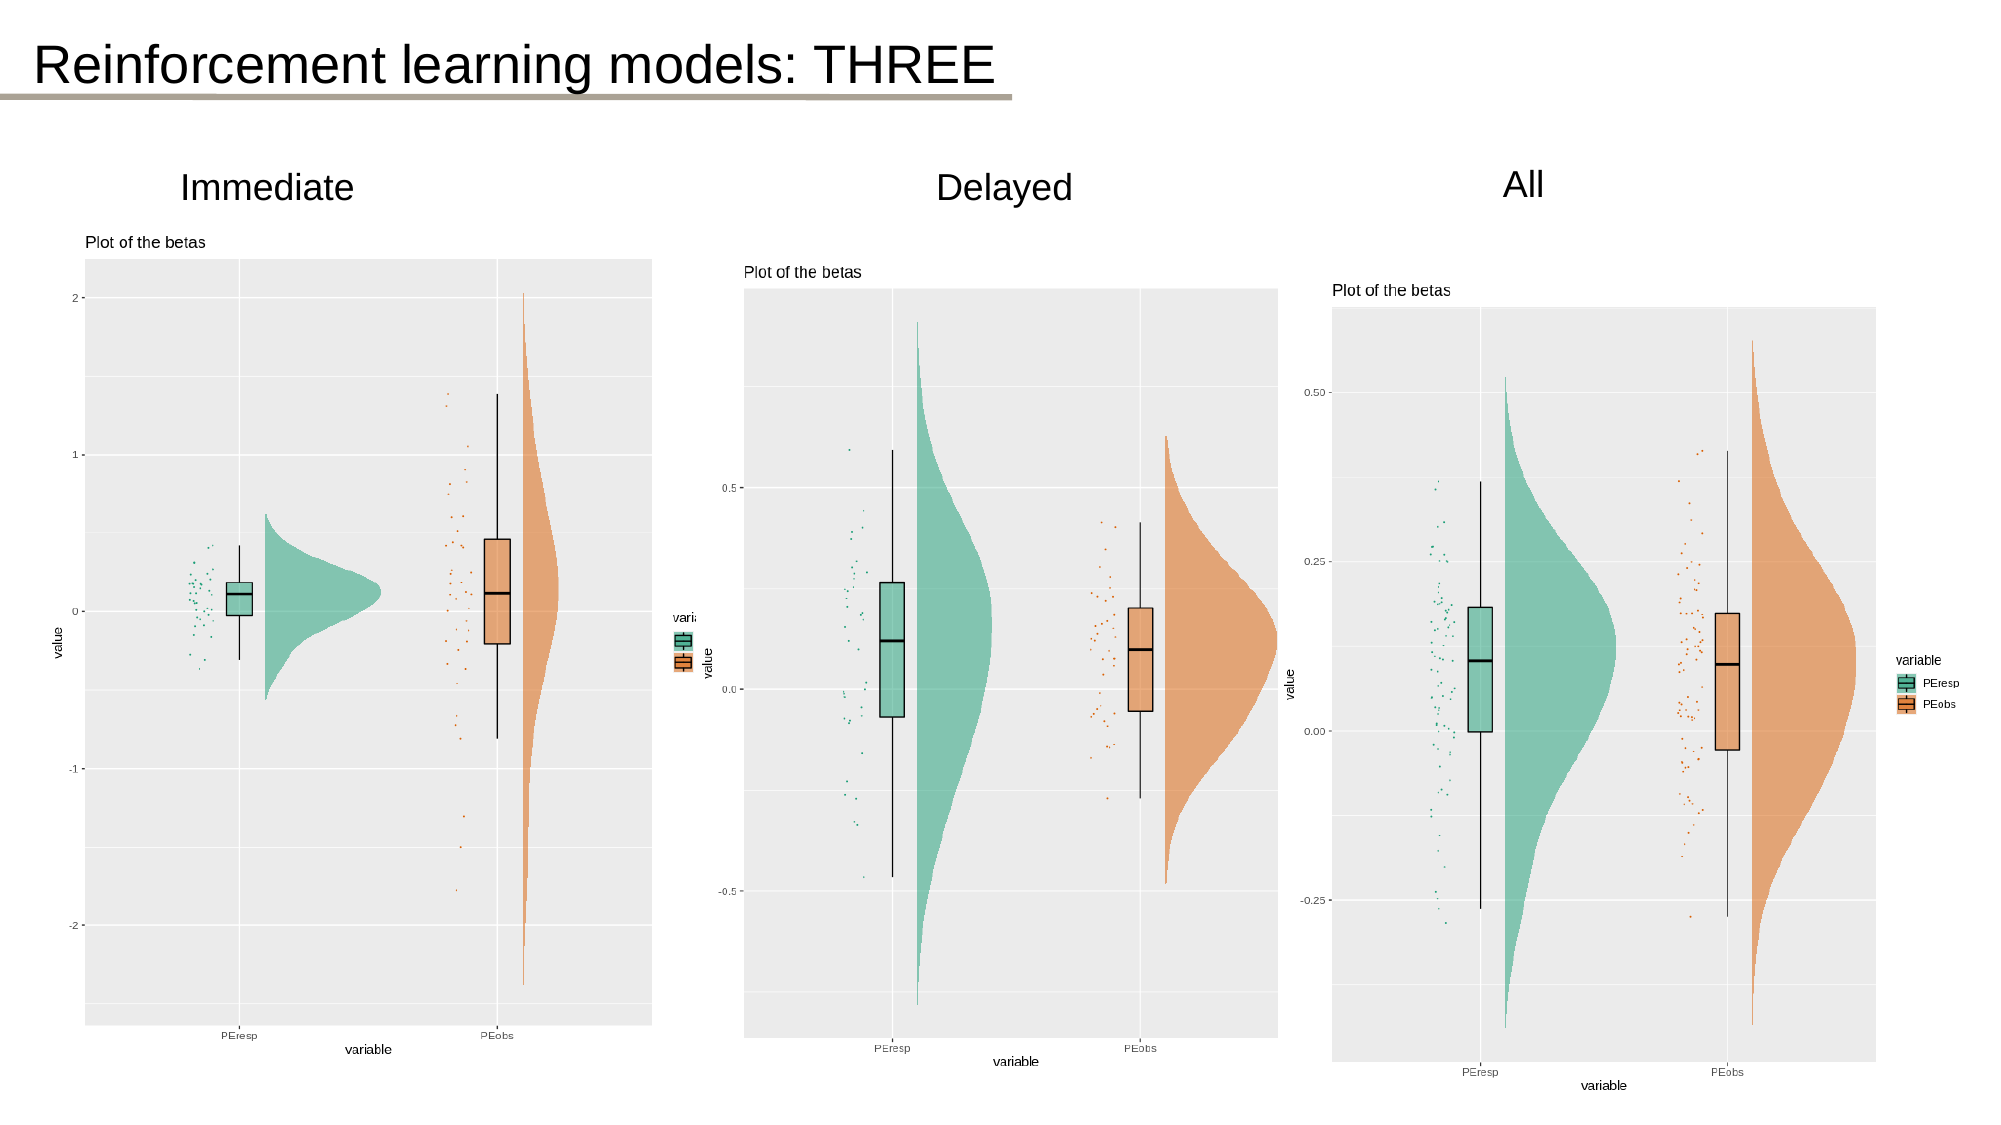

Reinforcement learning models: THREE
All
Immediate
Delayed
Observational PE